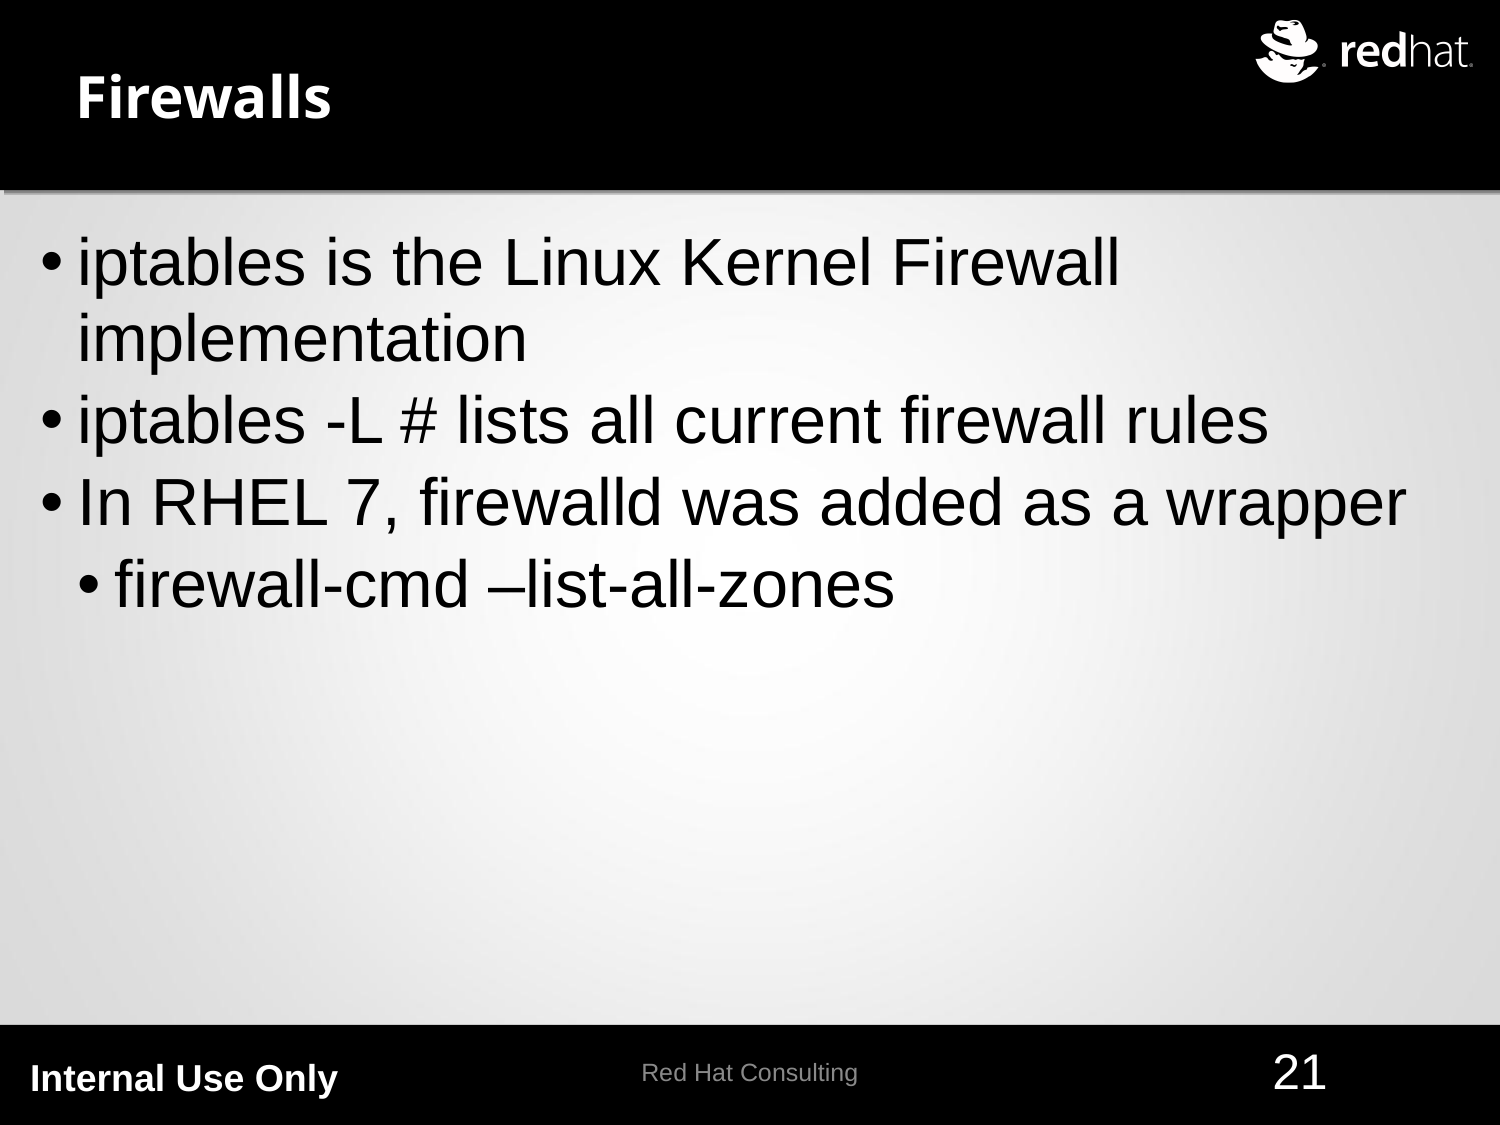

# Firewalls
iptables is the Linux Kernel Firewall implementation
iptables -L # lists all current firewall rules
In RHEL 7, firewalld was added as a wrapper
firewall-cmd –list-all-zones
Red Hat Consulting